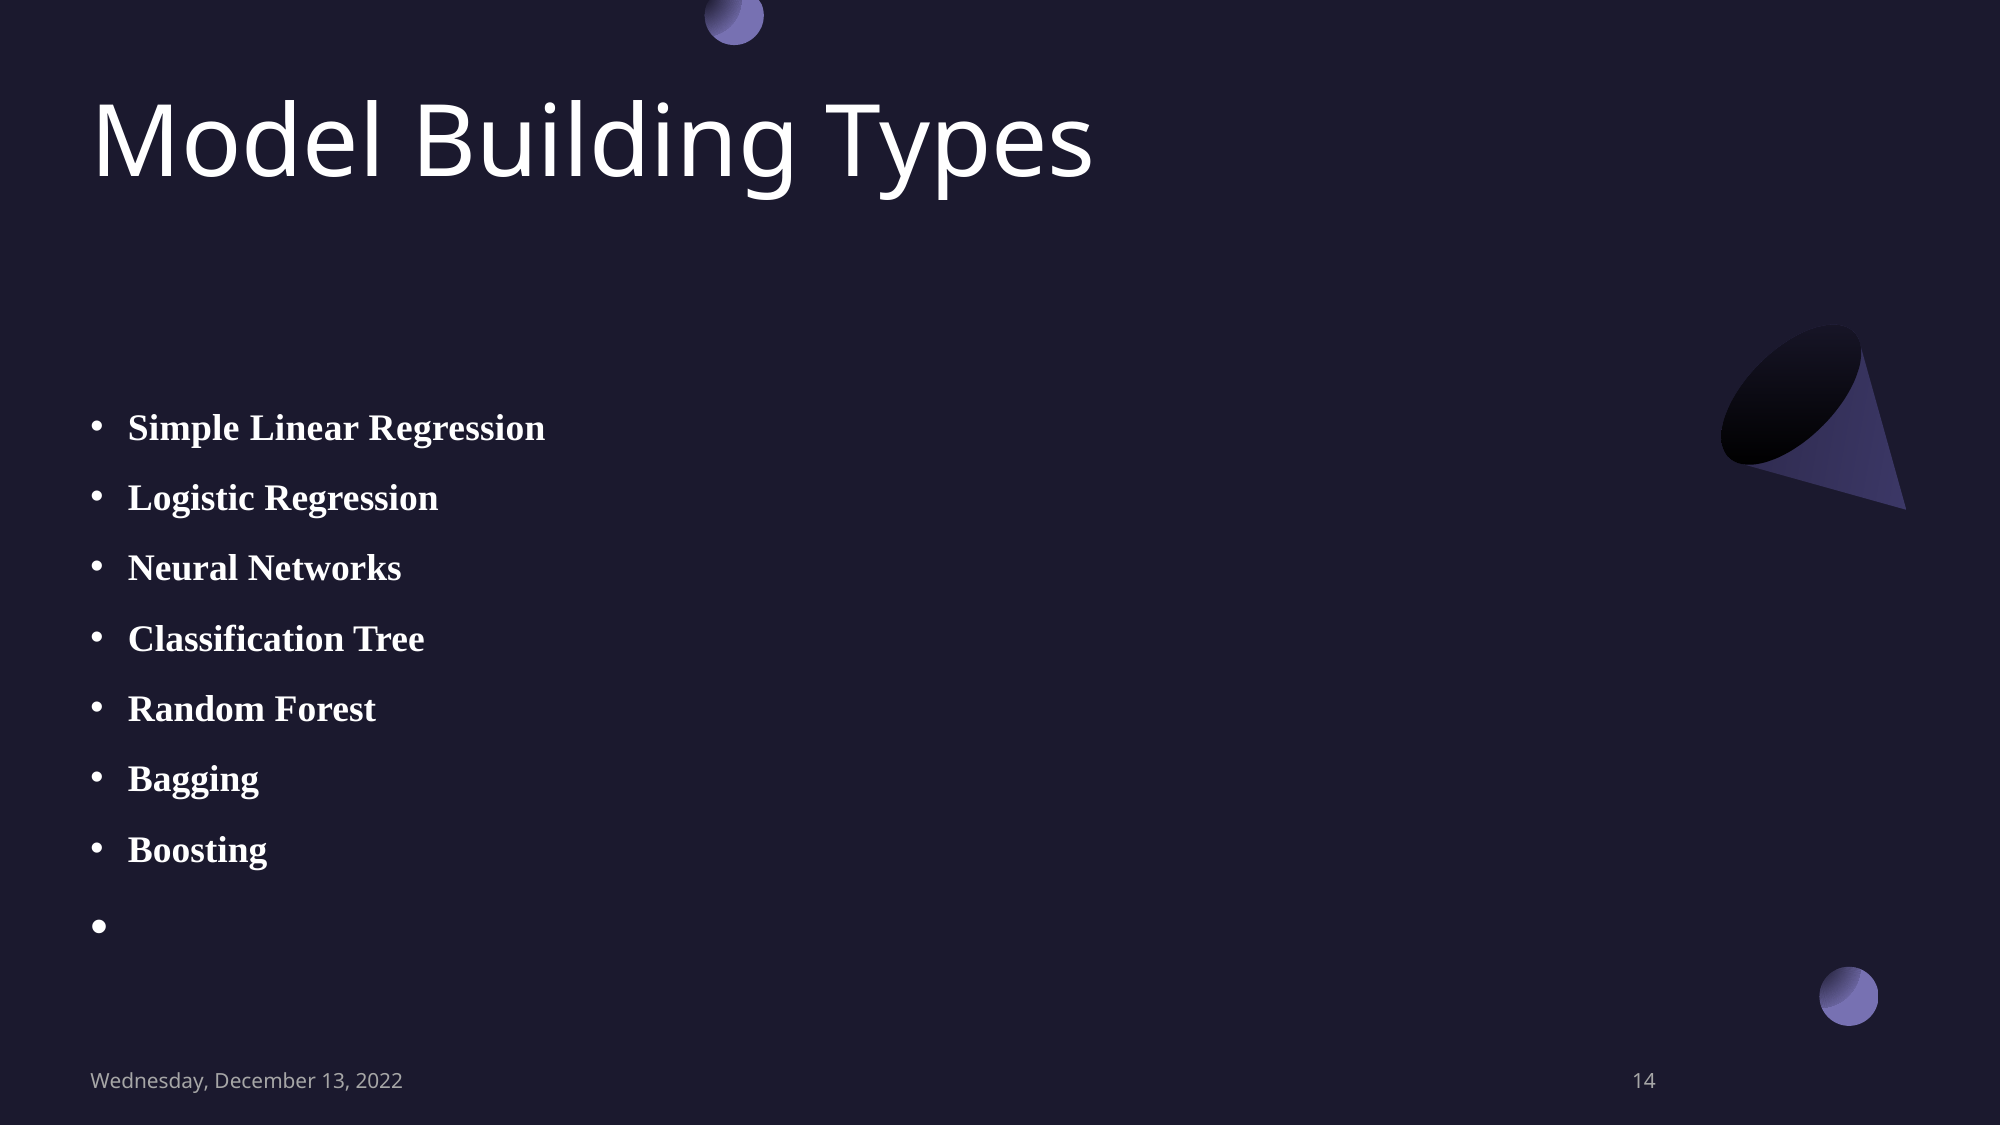

# Model Building Types
Simple Linear Regression
Logistic Regression
Neural Networks
Classification Tree
Random Forest
Bagging
Boosting
Wednesday, December 13, 2022
14